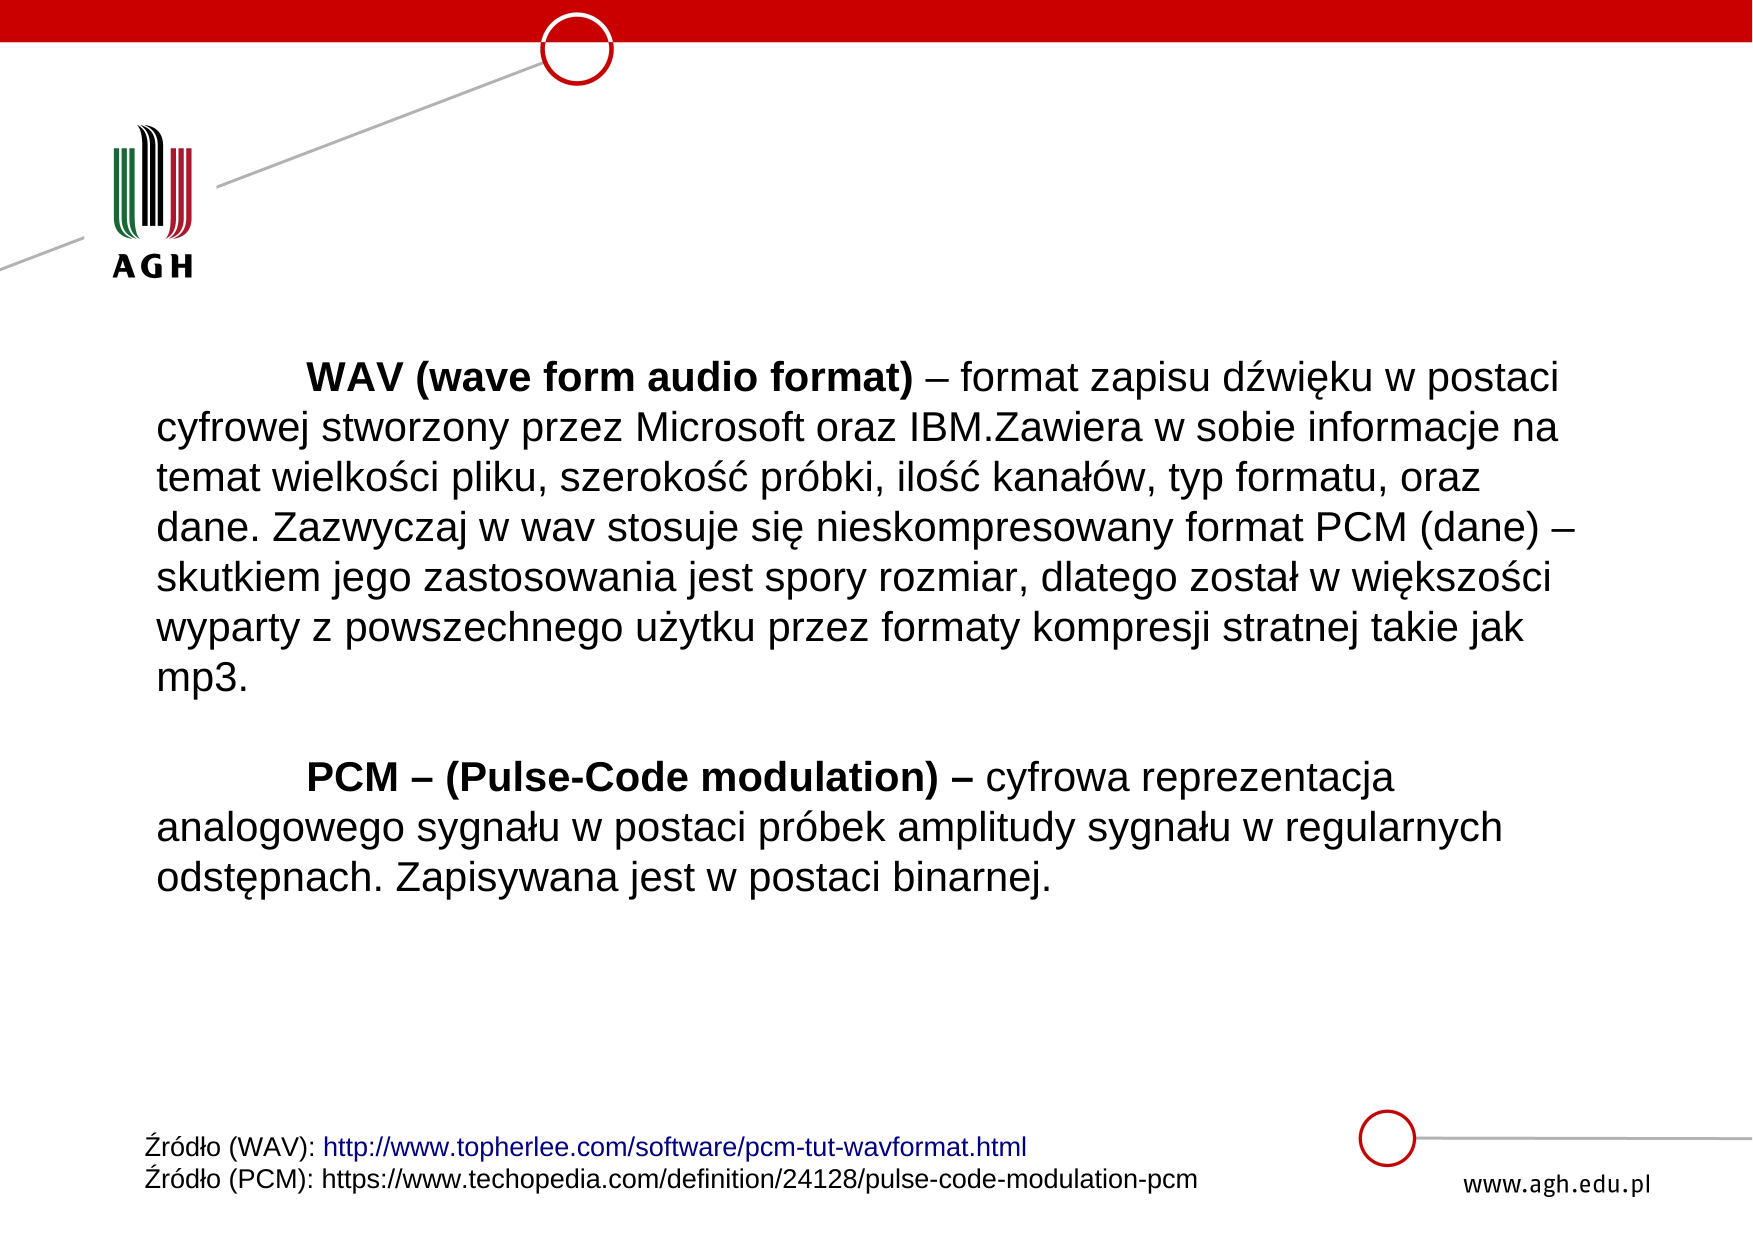

WAV (wave form audio format) – format zapisu dźwięku w postaci cyfrowej stworzony przez Microsoft oraz IBM.Zawiera w sobie informacje na temat wielkości pliku, szerokość próbki, ilość kanałów, typ formatu, oraz dane. Zazwyczaj w wav stosuje się nieskompresowany format PCM (dane) – skutkiem jego zastosowania jest spory rozmiar, dlatego został w większości wyparty z powszechnego użytku przez formaty kompresji stratnej takie jak mp3.
	PCM – (Pulse-Code modulation) – cyfrowa reprezentacja analogowego sygnału w postaci próbek amplitudy sygnału w regularnych odstępnach. Zapisywana jest w postaci binarnej.
Źródło (WAV): http://www.topherlee.com/software/pcm-tut-wavformat.html
Źródło (PCM): https://www.techopedia.com/definition/24128/pulse-code-modulation-pcm